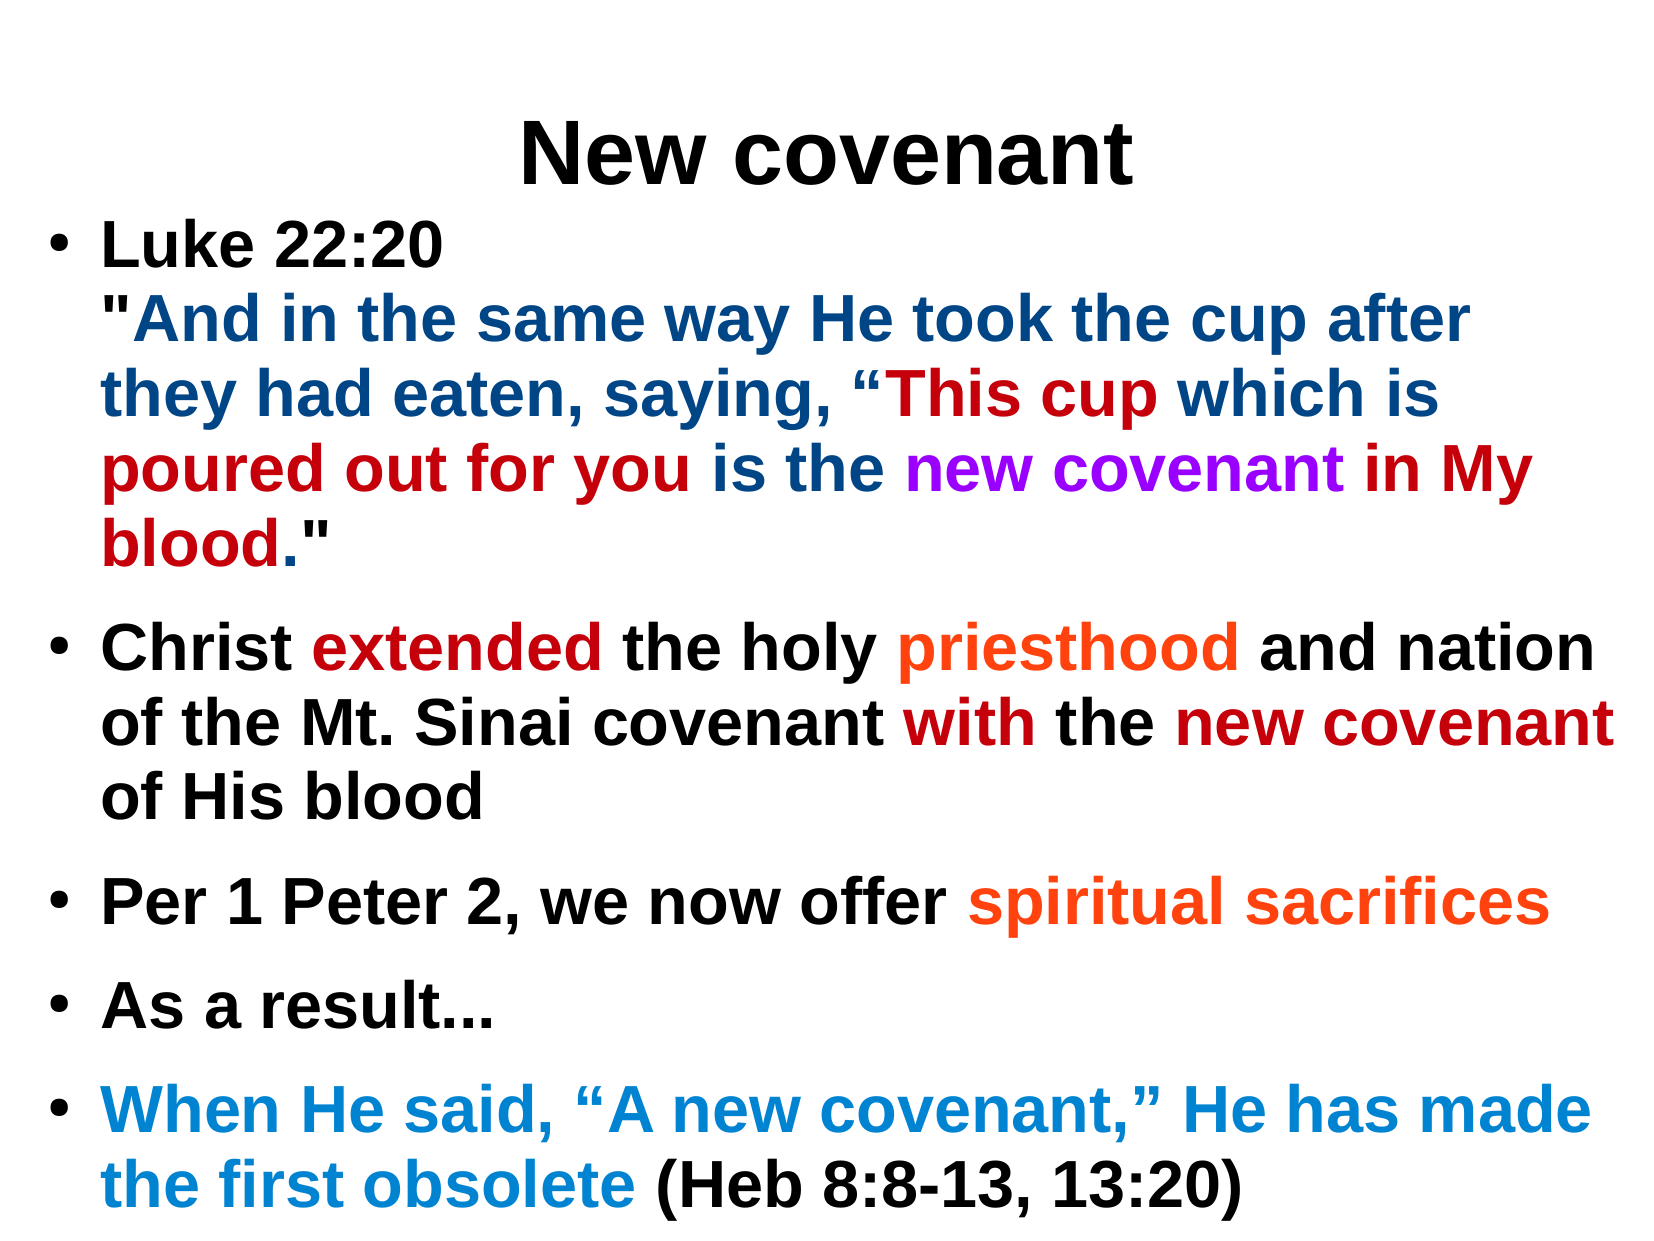

# New covenant
Luke 22:20
"And in the same way He took the cup after they had eaten, saying, “This cup which is poured out for you is the new covenant in My blood."
Christ extended the holy priesthood and nation of the Mt. Sinai covenant with the new covenant of His blood
Per 1 Peter 2, we now offer spiritual sacrifices
As a result...
When He said, “A new covenant,” He has made the first obsolete (Heb 8:8-13, 13:20)